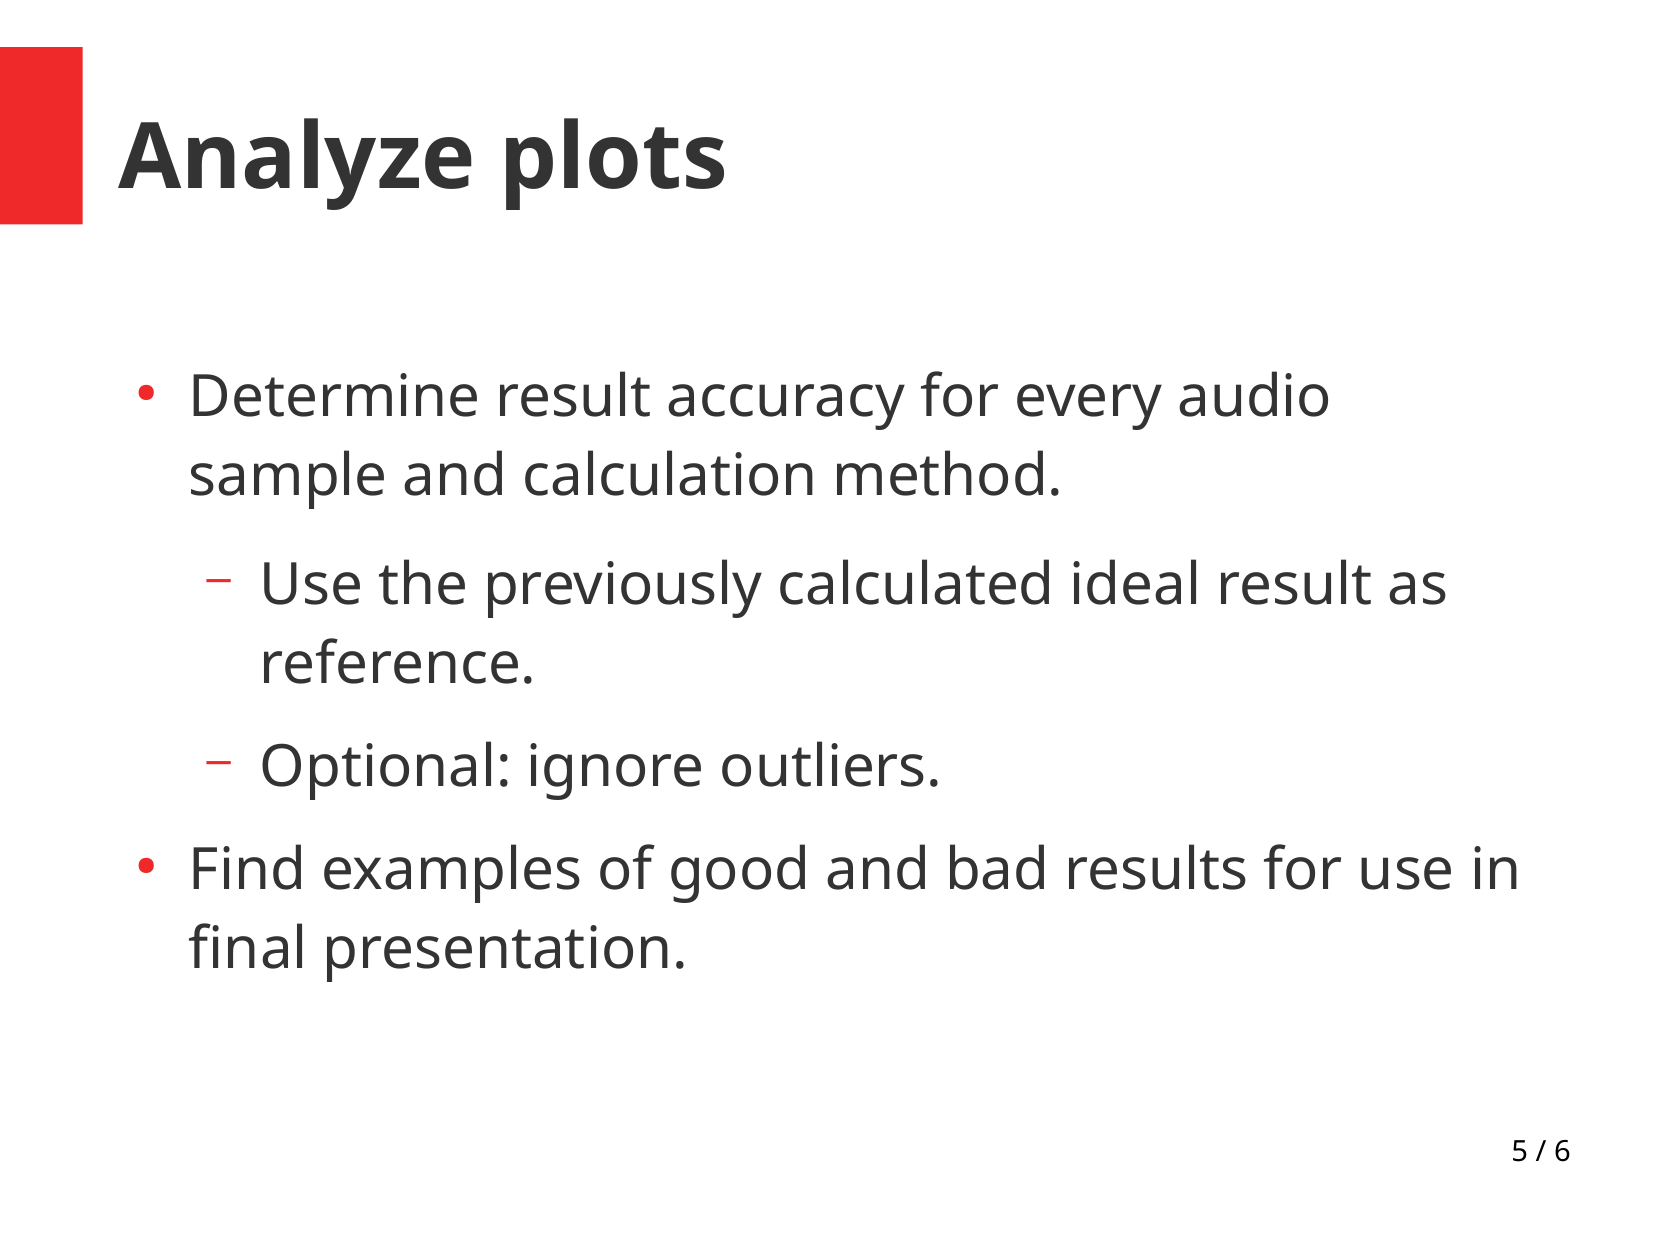

# Analyze plots
Determine result accuracy for every audio sample and calculation method.
Use the previously calculated ideal result as reference.
Optional: ignore outliers.
Find examples of good and bad results for use in final presentation.
5